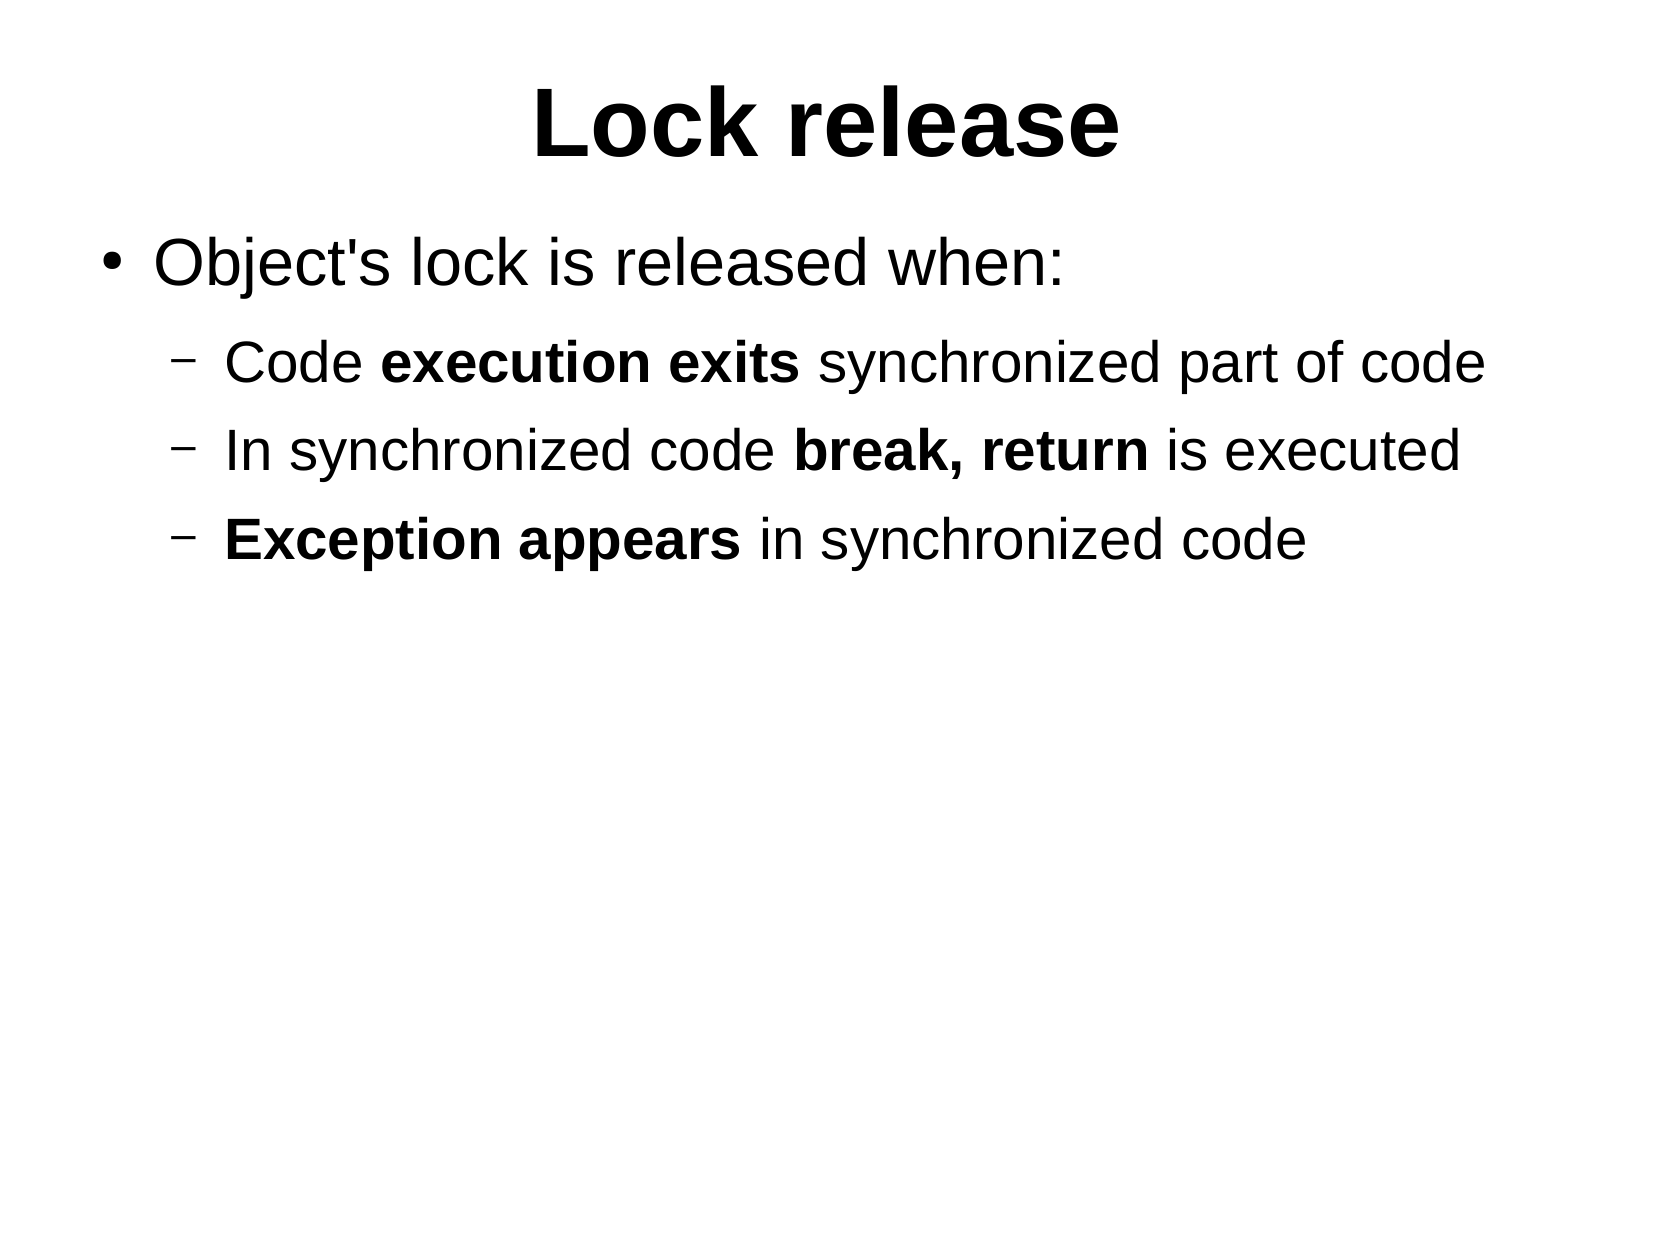

# Lock release
Object's lock is released when:
Code execution exits synchronized part of code
In synchronized code break, return is executed
Exception appears in synchronized code